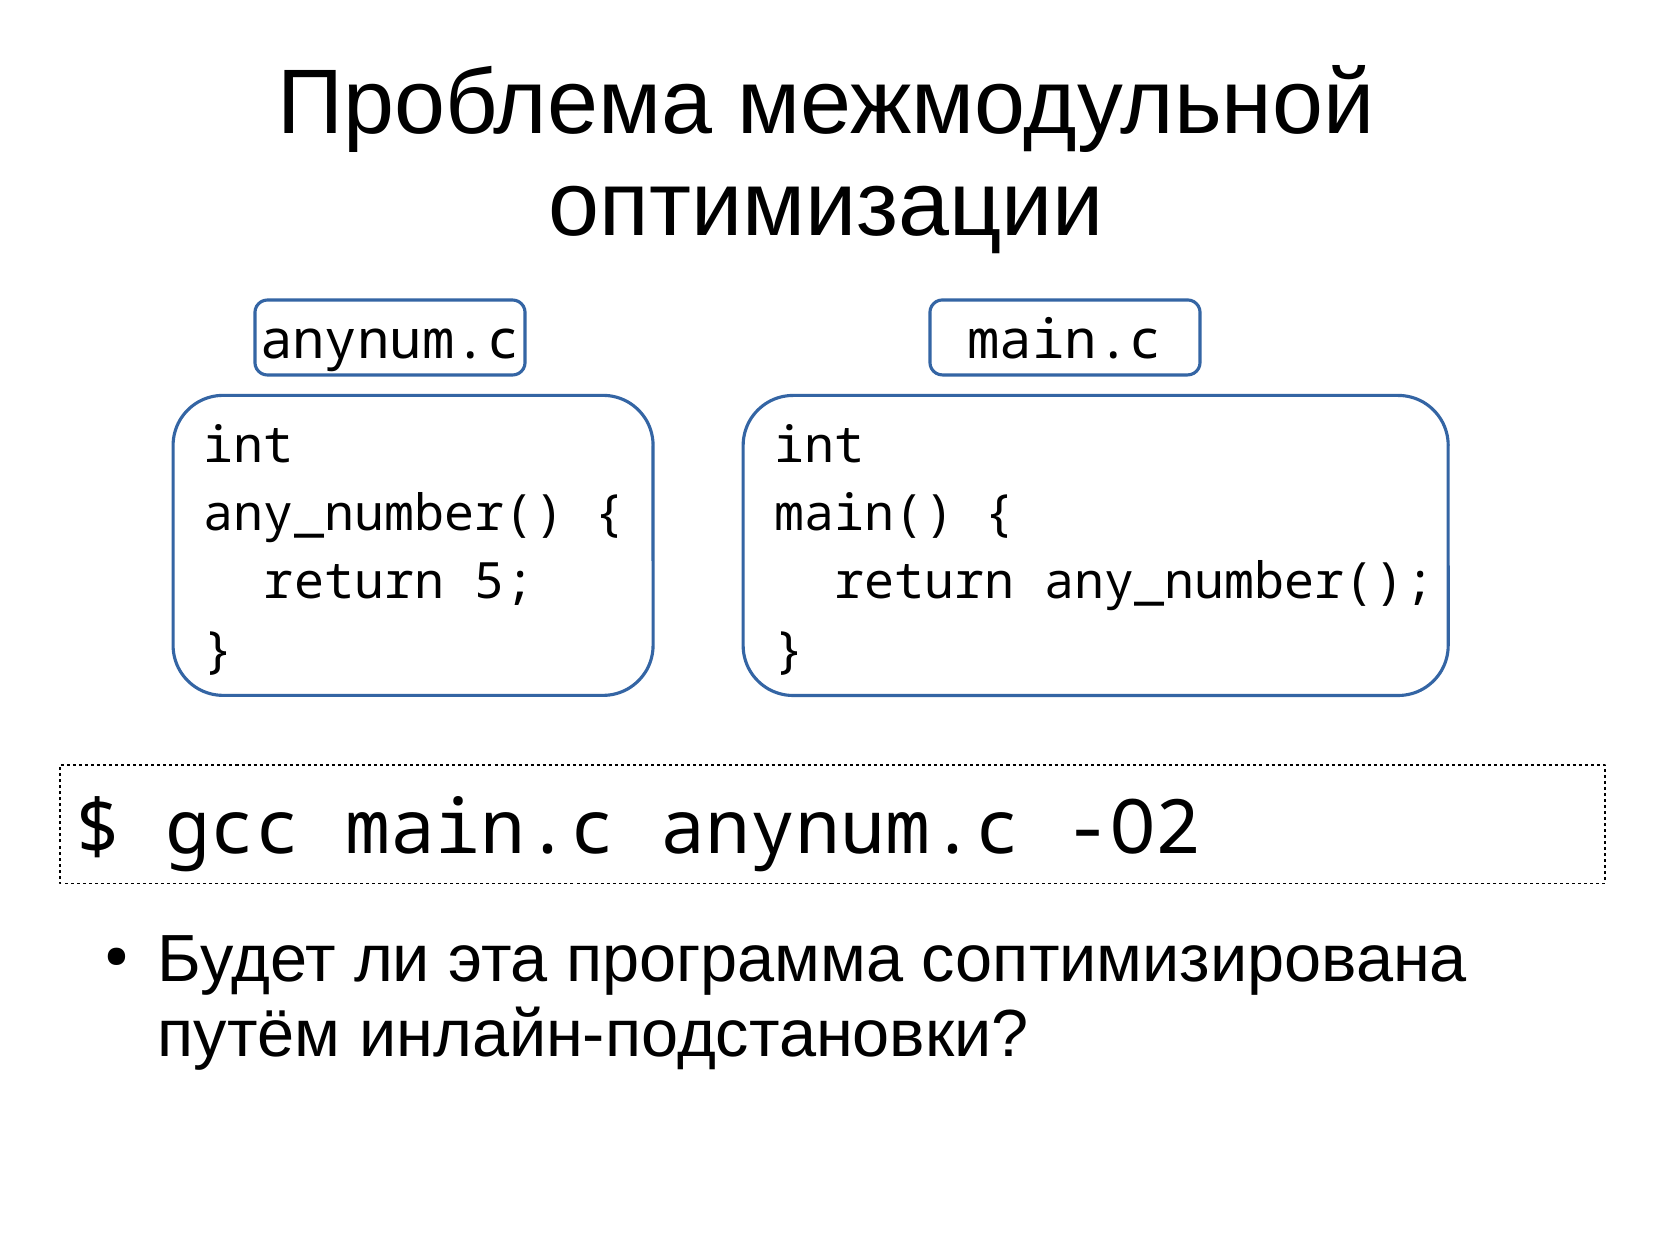

# Проблема межмодульной оптимизации
main.c
anynum.c
int
any_number() {
 return 5;
}
int
main() {
 return any_number();
}
$ gcc main.c anynum.c -O2
Будет ли эта программа соптимизирована путём инлайн-подстановки?